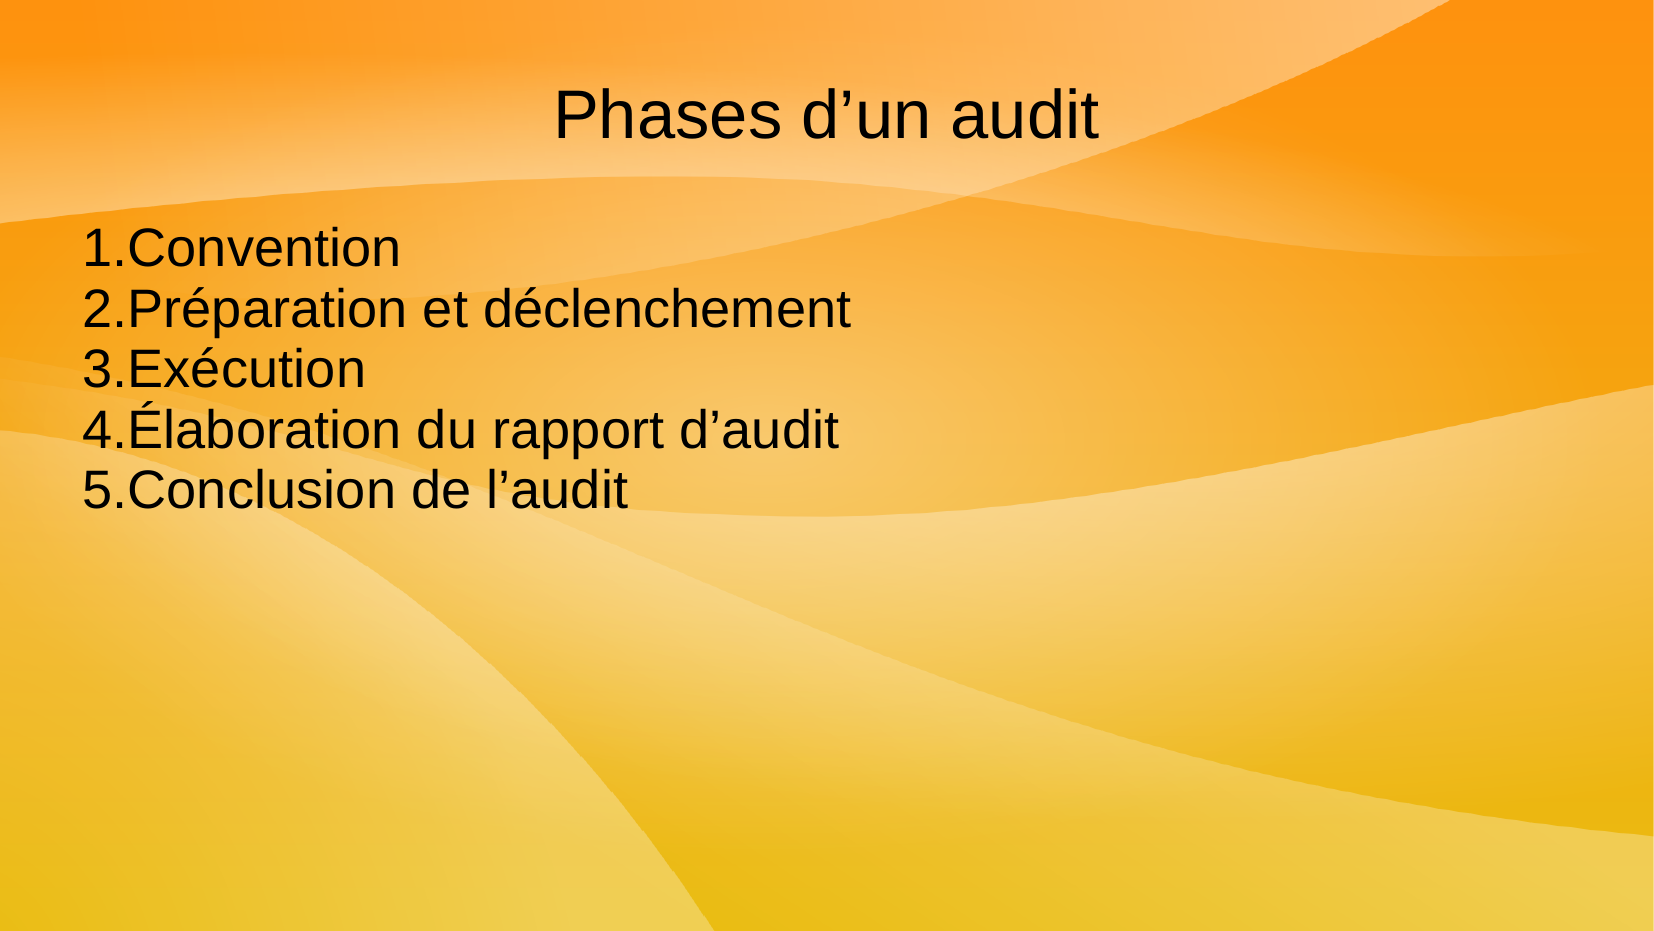

# Phases d’un audit
Convention
Préparation et déclenchement
Exécution
Élaboration du rapport d’audit
Conclusion de l’audit